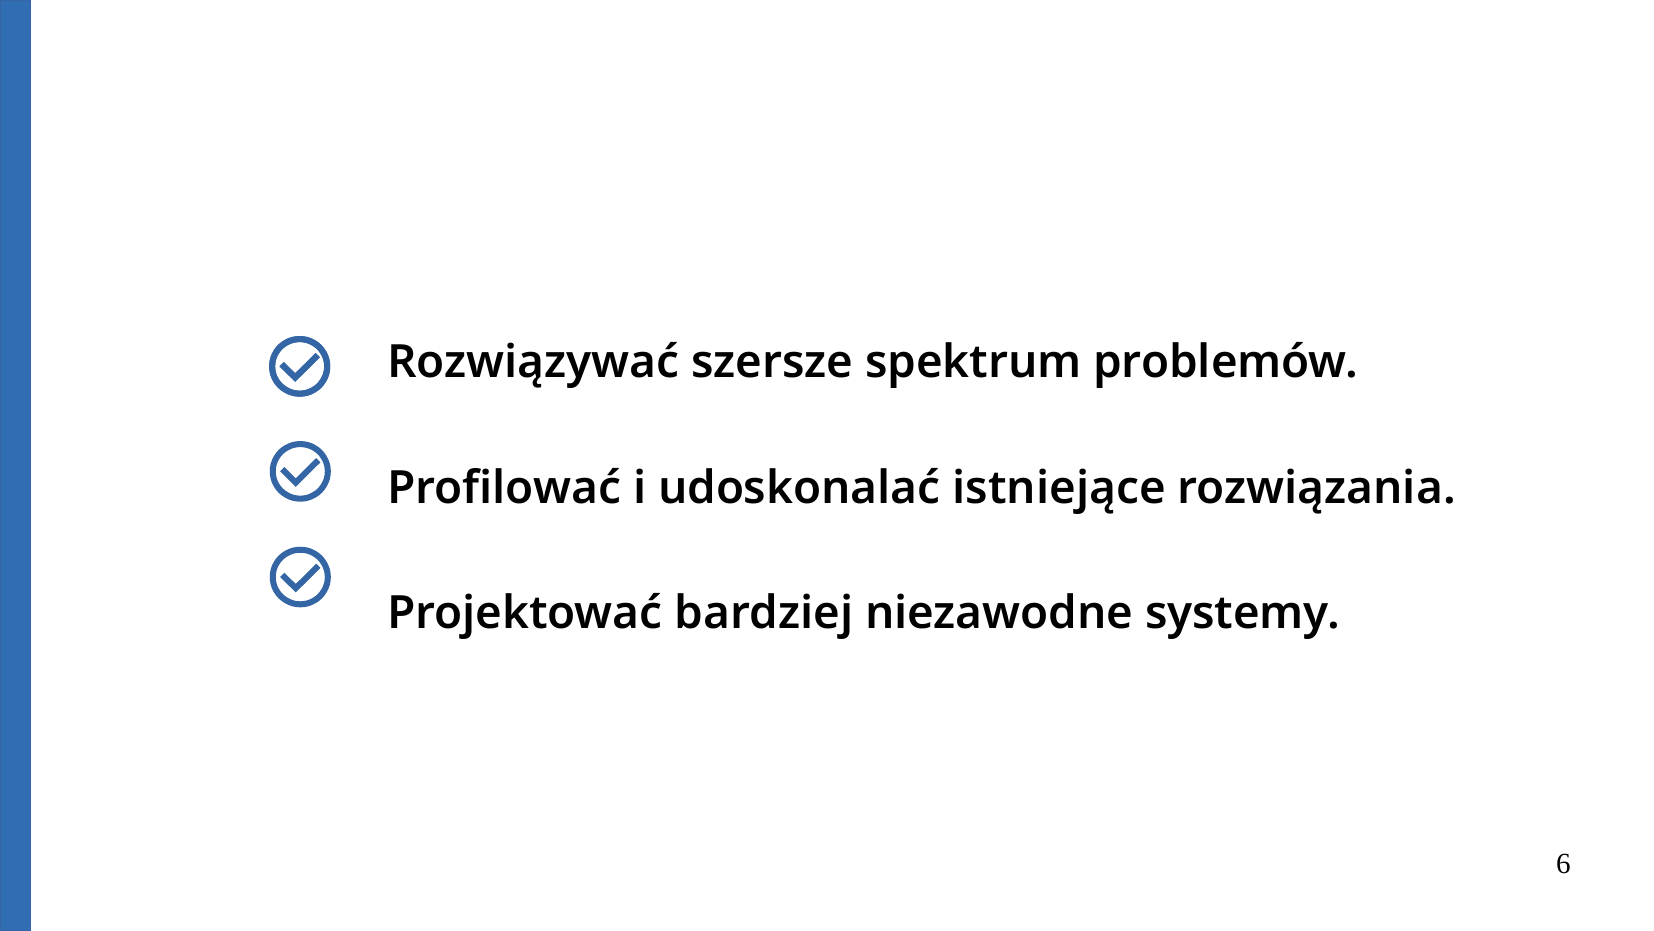

Rozwiązywać szersze spektrum problemów.
Profilować i udoskonalać istniejące rozwiązania.
Projektować bardziej niezawodne systemy.
6